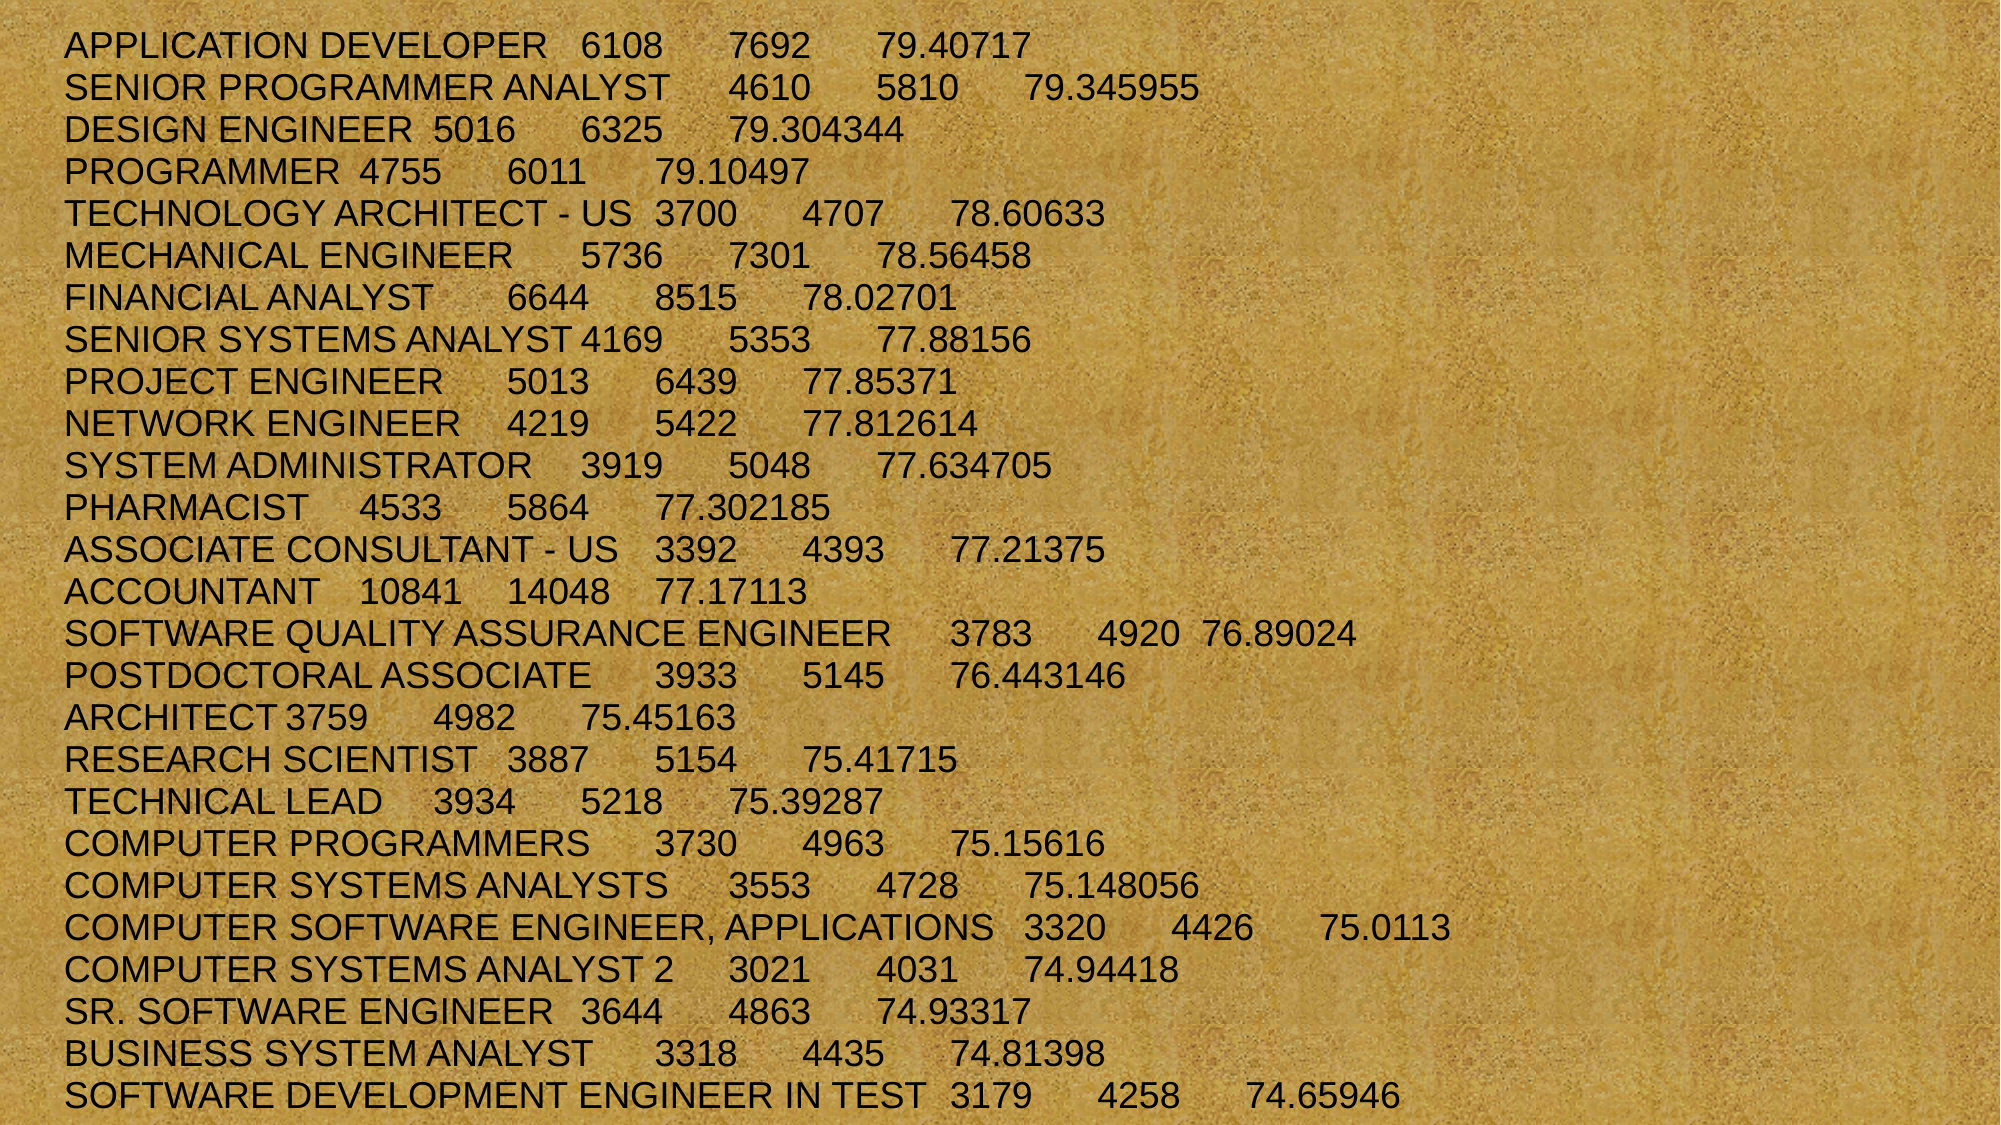

APPLICATION DEVELOPER	6108	7692	79.40717
SENIOR PROGRAMMER ANALYST	4610	5810	79.345955
DESIGN ENGINEER	5016	6325	79.304344
PROGRAMMER	4755	6011	79.10497
TECHNOLOGY ARCHITECT - US	3700	4707	78.60633
MECHANICAL ENGINEER	5736	7301	78.56458
FINANCIAL ANALYST	6644	8515	78.02701
SENIOR SYSTEMS ANALYST	4169	5353	77.88156
PROJECT ENGINEER	5013	6439	77.85371
NETWORK ENGINEER	4219	5422	77.812614
SYSTEM ADMINISTRATOR	3919	5048	77.634705
PHARMACIST	4533	5864	77.302185
ASSOCIATE CONSULTANT - US	3392	4393	77.21375
ACCOUNTANT	10841	14048	77.17113
SOFTWARE QUALITY ASSURANCE ENGINEER	3783	4920 76.89024
POSTDOCTORAL ASSOCIATE	3933	5145	76.443146
ARCHITECT	3759	4982	75.45163
RESEARCH SCIENTIST	3887	5154	75.41715
TECHNICAL LEAD	3934	5218	75.39287
COMPUTER PROGRAMMERS	3730	4963	75.15616
COMPUTER SYSTEMS ANALYSTS	3553	4728	75.148056
COMPUTER SOFTWARE ENGINEER, APPLICATIONS	3320	4426	75.0113
COMPUTER SYSTEMS ANALYST 2	3021	4031	74.94418
SR. SOFTWARE ENGINEER	3644	4863	74.93317
BUSINESS SYSTEM ANALYST	3318	4435	74.81398
SOFTWARE DEVELOPMENT ENGINEER IN TEST	3179	4258	74.65946